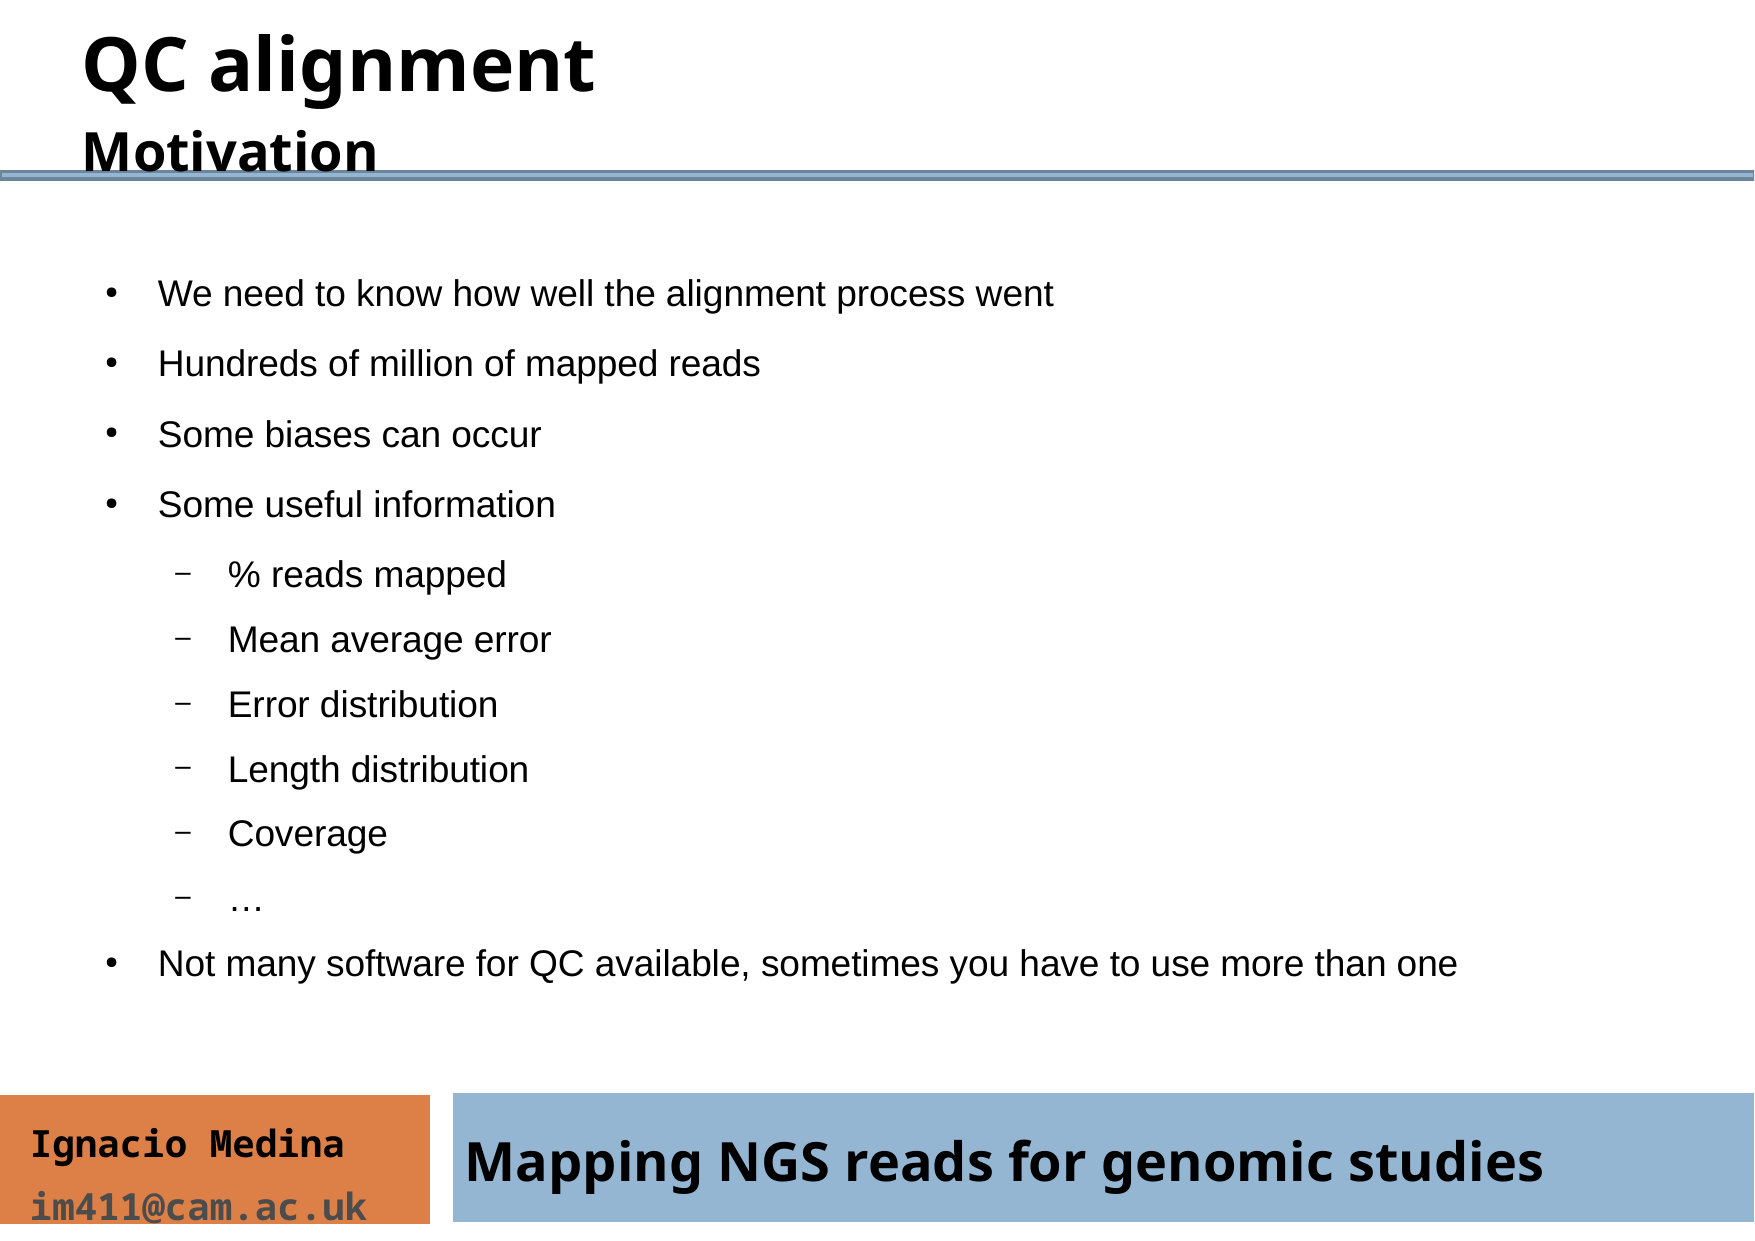

QC alignment
Motivation
# We need to know how well the alignment process went
Hundreds of million of mapped reads
Some biases can occur
Some useful information
% reads mapped
Mean average error
Error distribution
Length distribution
Coverage
…
Not many software for QC available, sometimes you have to use more than one
Ignacio Medina
im411@cam.ac.uk
Mapping NGS reads for genomic studies